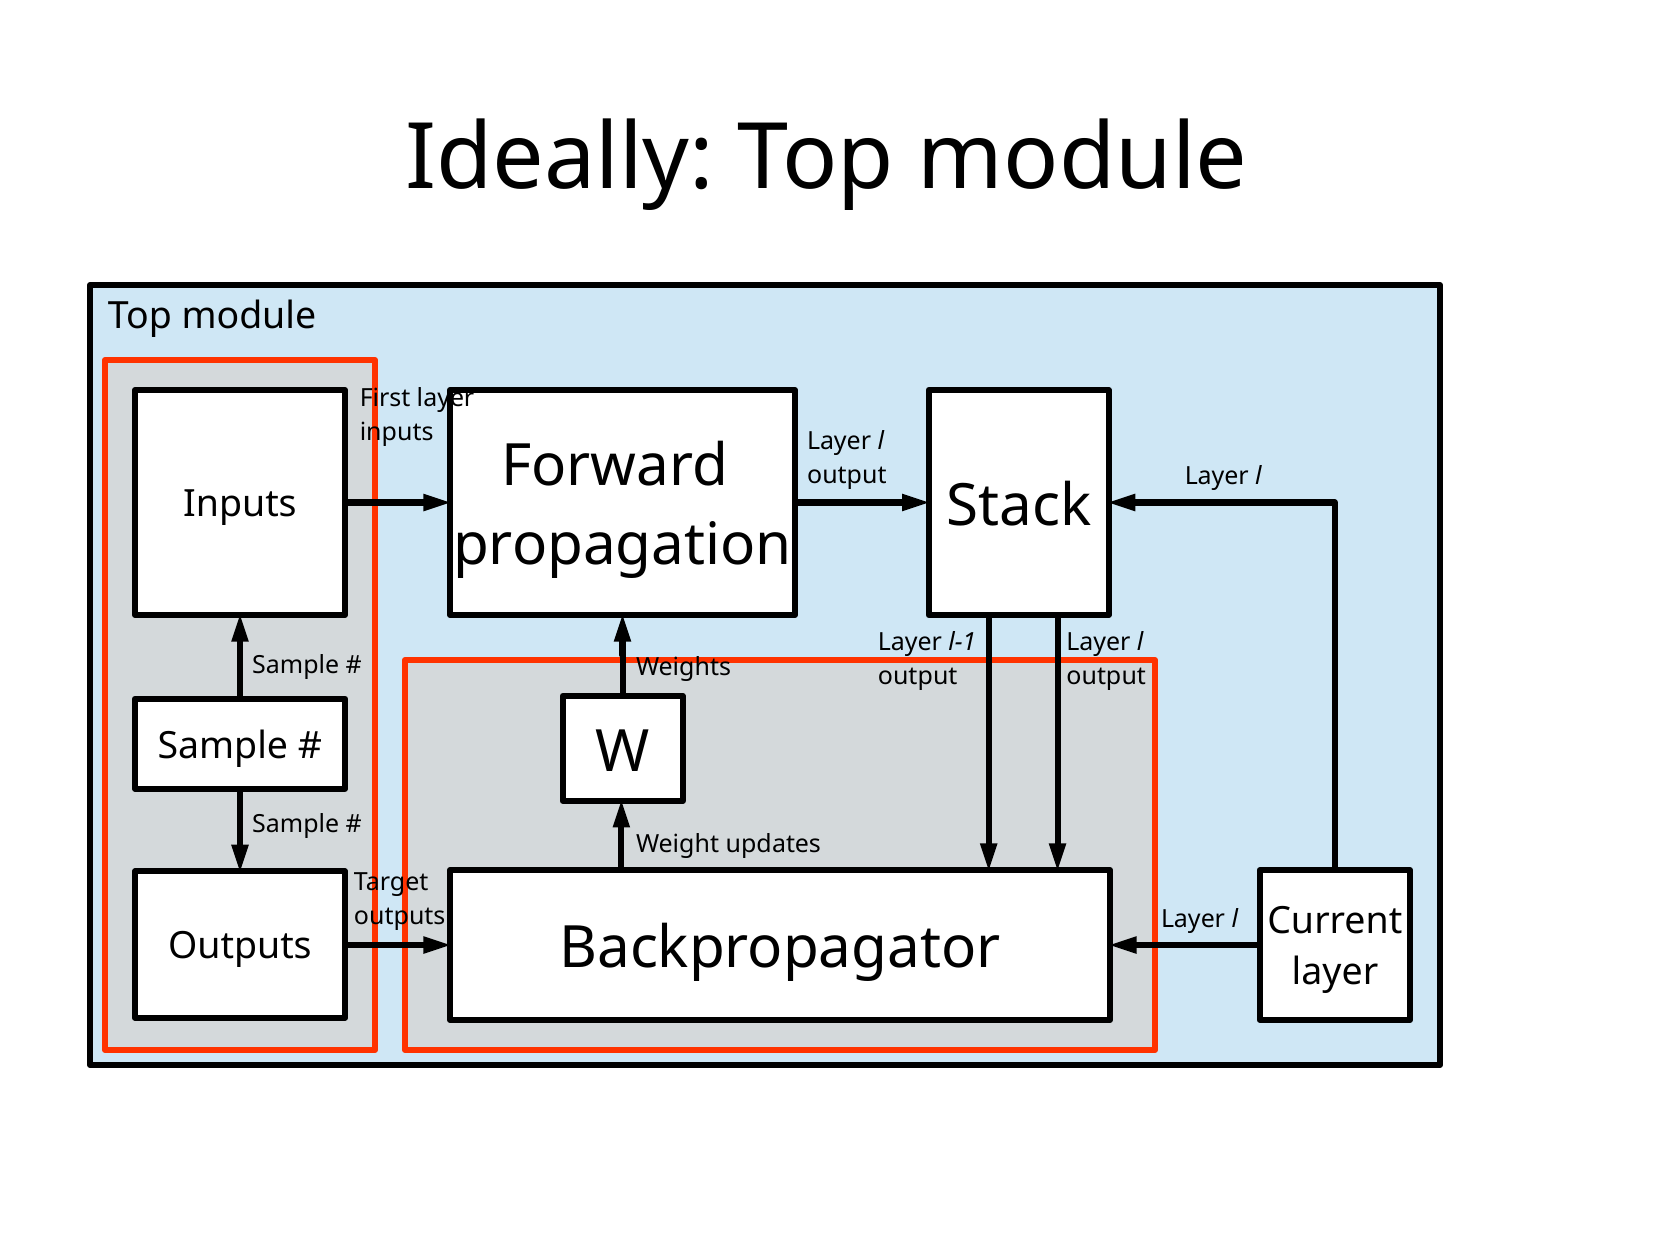

# Ideally: Top module
Top module
First layer inputs
Inputs
Forward
propagation
Stack
Layer l output
Layer l
Layer l output
Layer l-1 output
Sample #
Weights
W
Sample #
Sample #
Weight updates
Target
outputs
Backpropagator
Current
layer
Outputs
Layer l